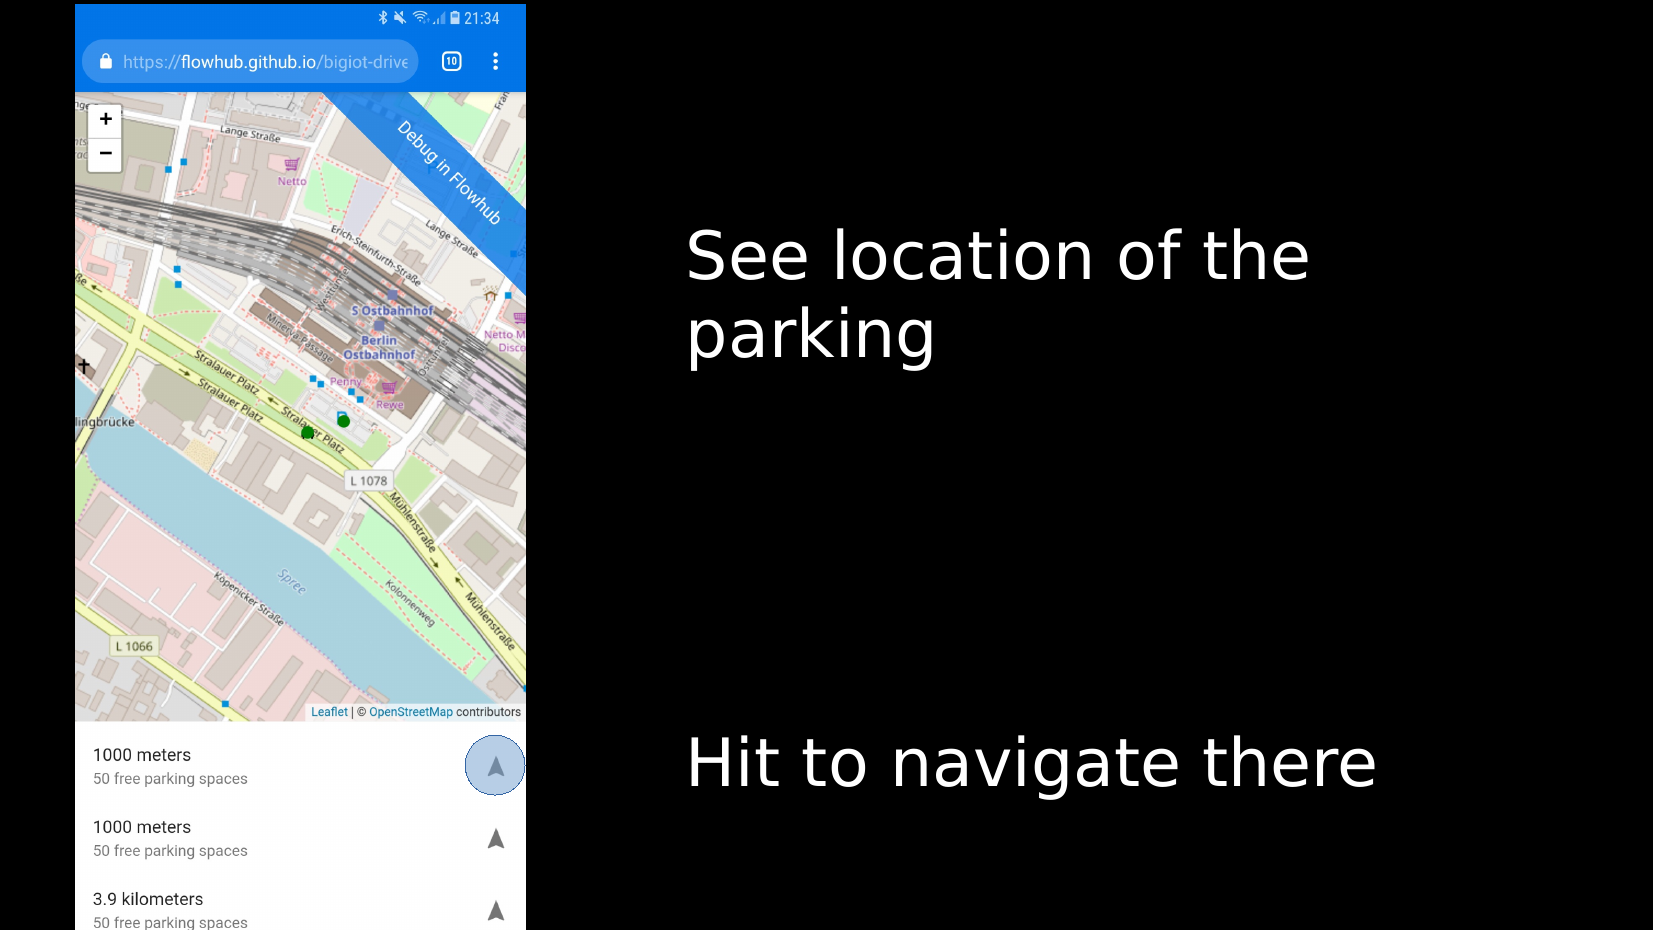

#
See location of the parking
Hit to navigate there